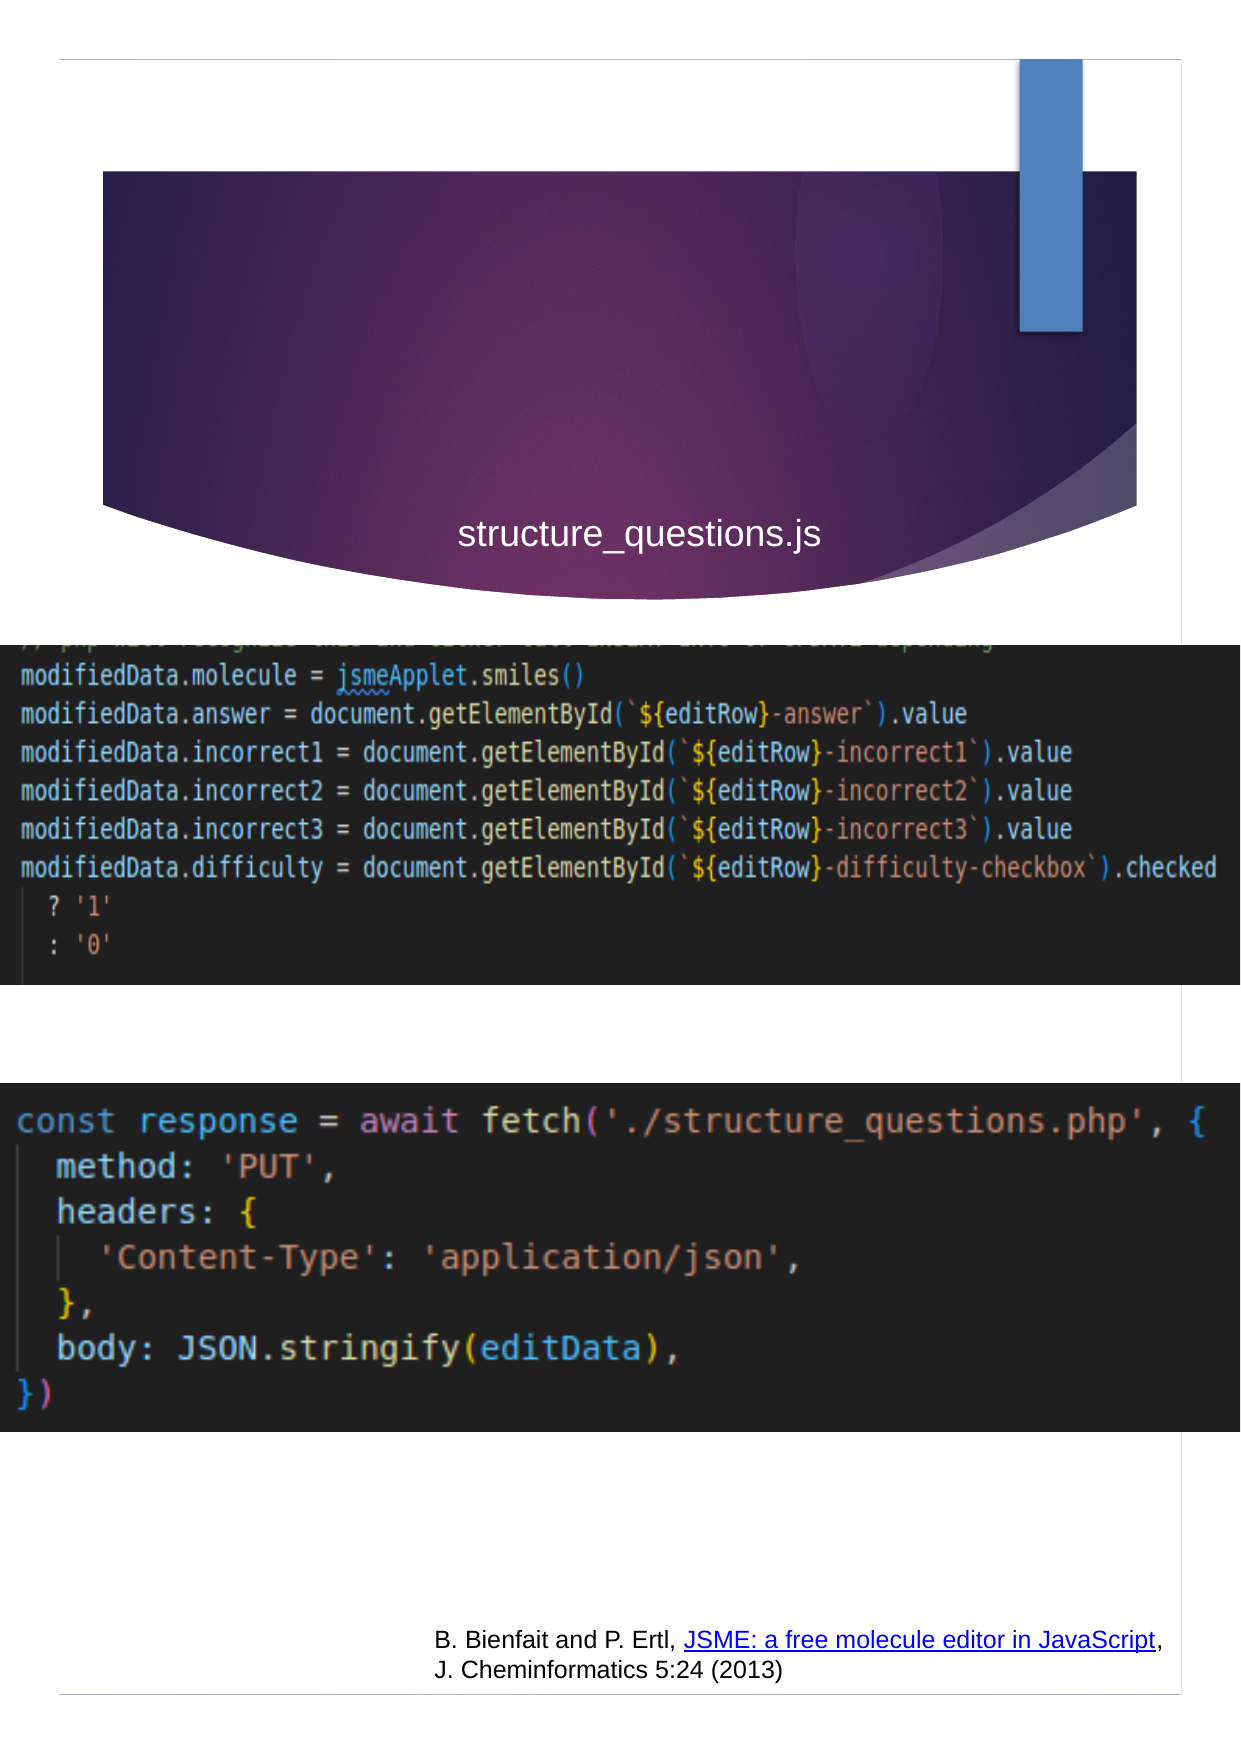

structure_questions.js
B. Bienfait and P. Ertl, JSME: a free molecule editor in JavaScript, J. Cheminformatics 5:24 (2013)